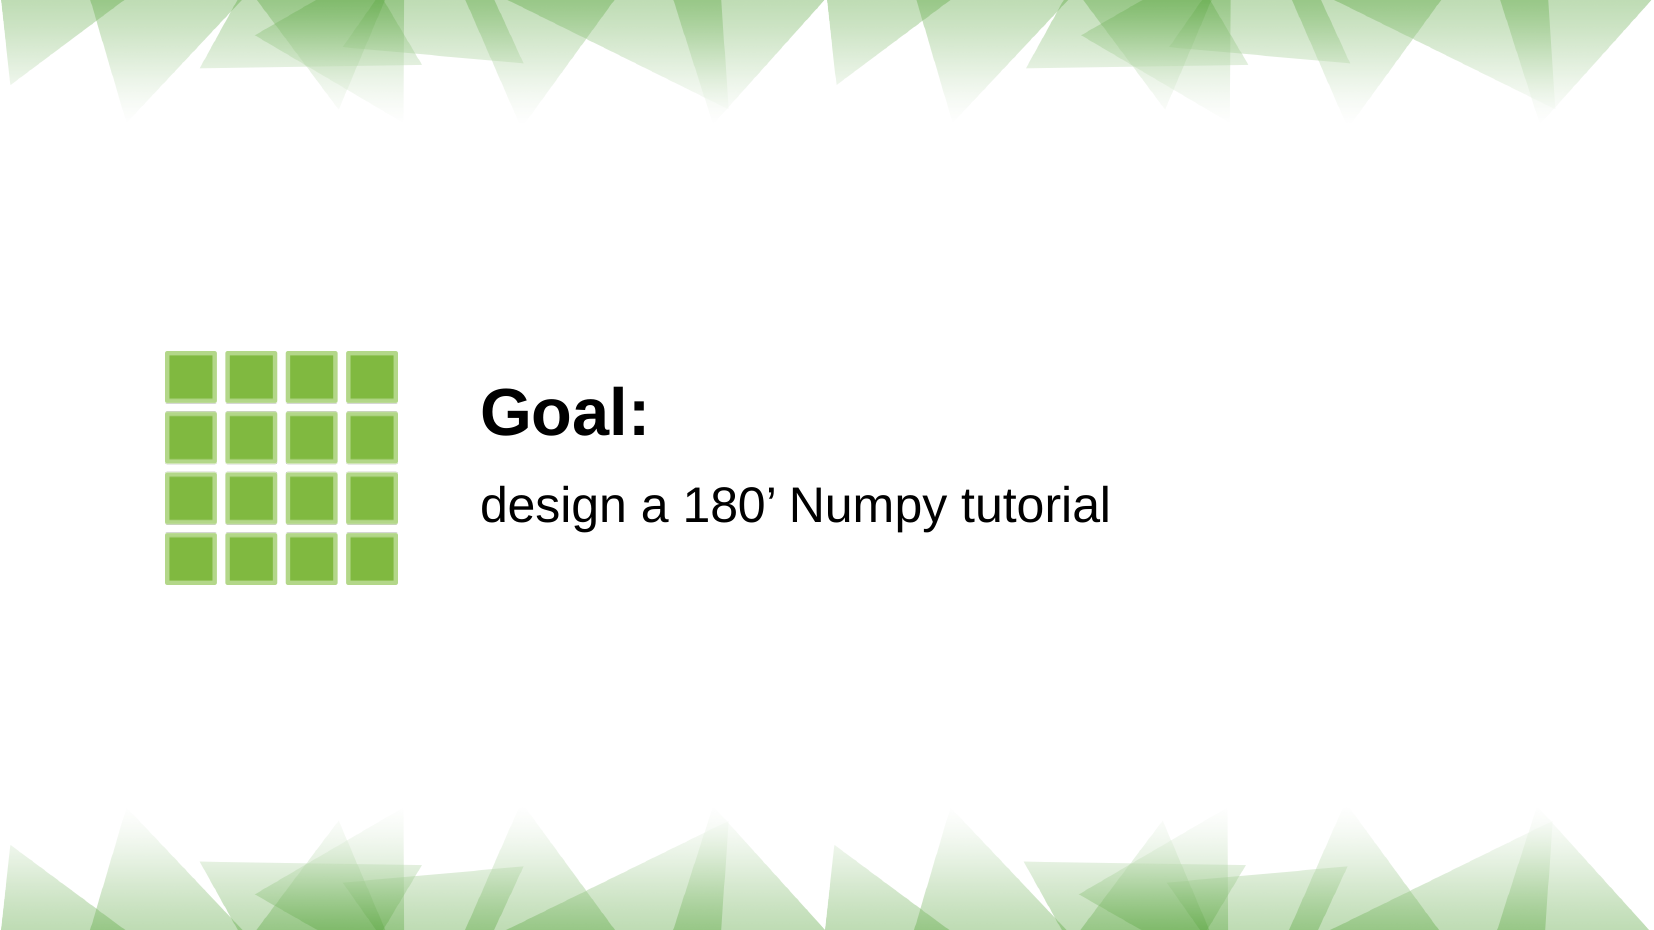

# Goal: design a 180’ Numpy tutorial